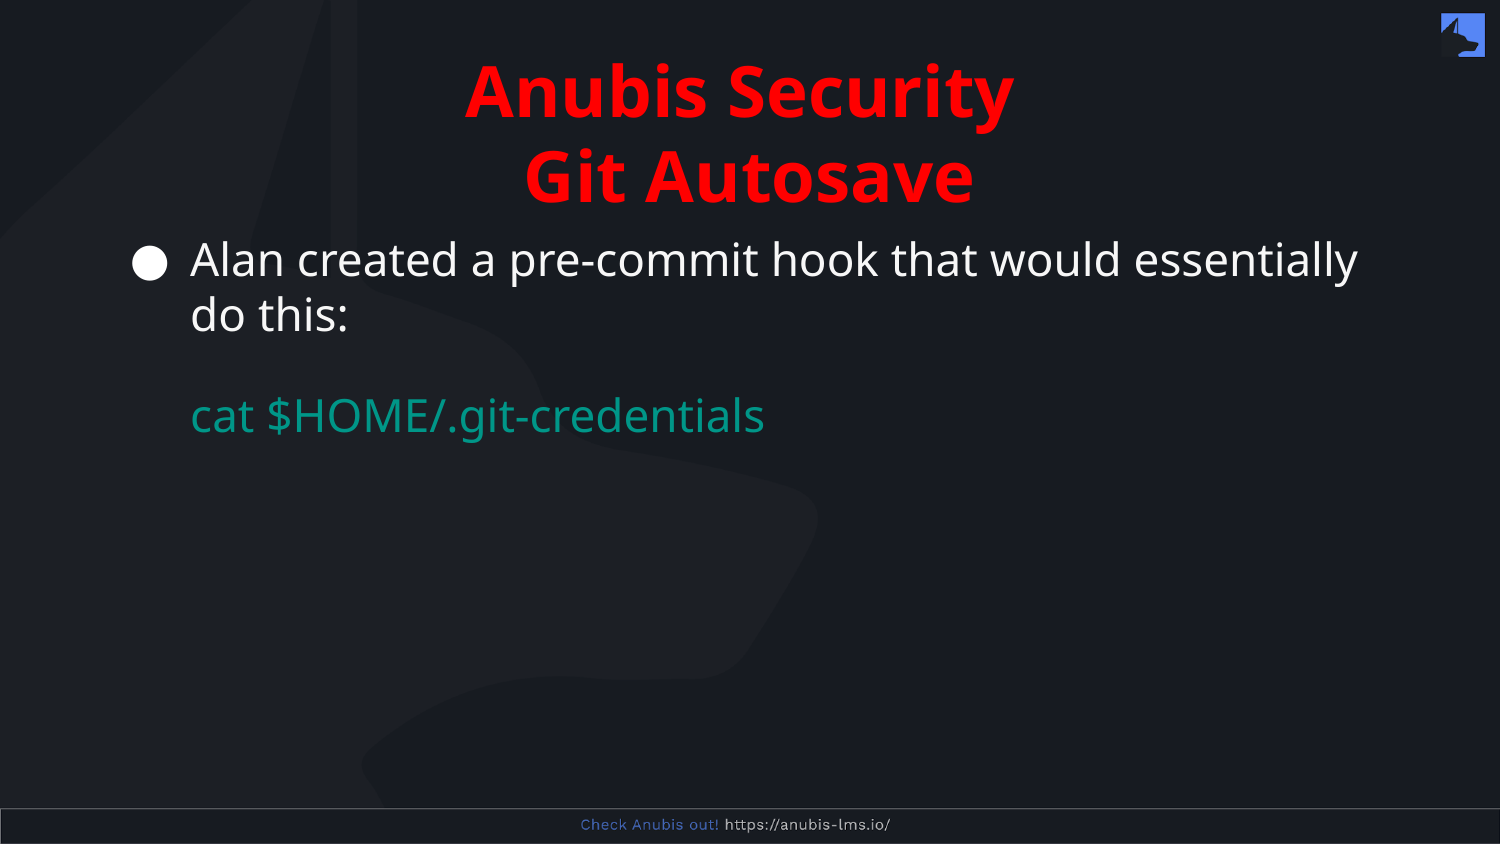

Anubis Security
Git Autosave
# Alan created a pre-commit hook that would essentially do this:
cat $HOME/.git-credentials